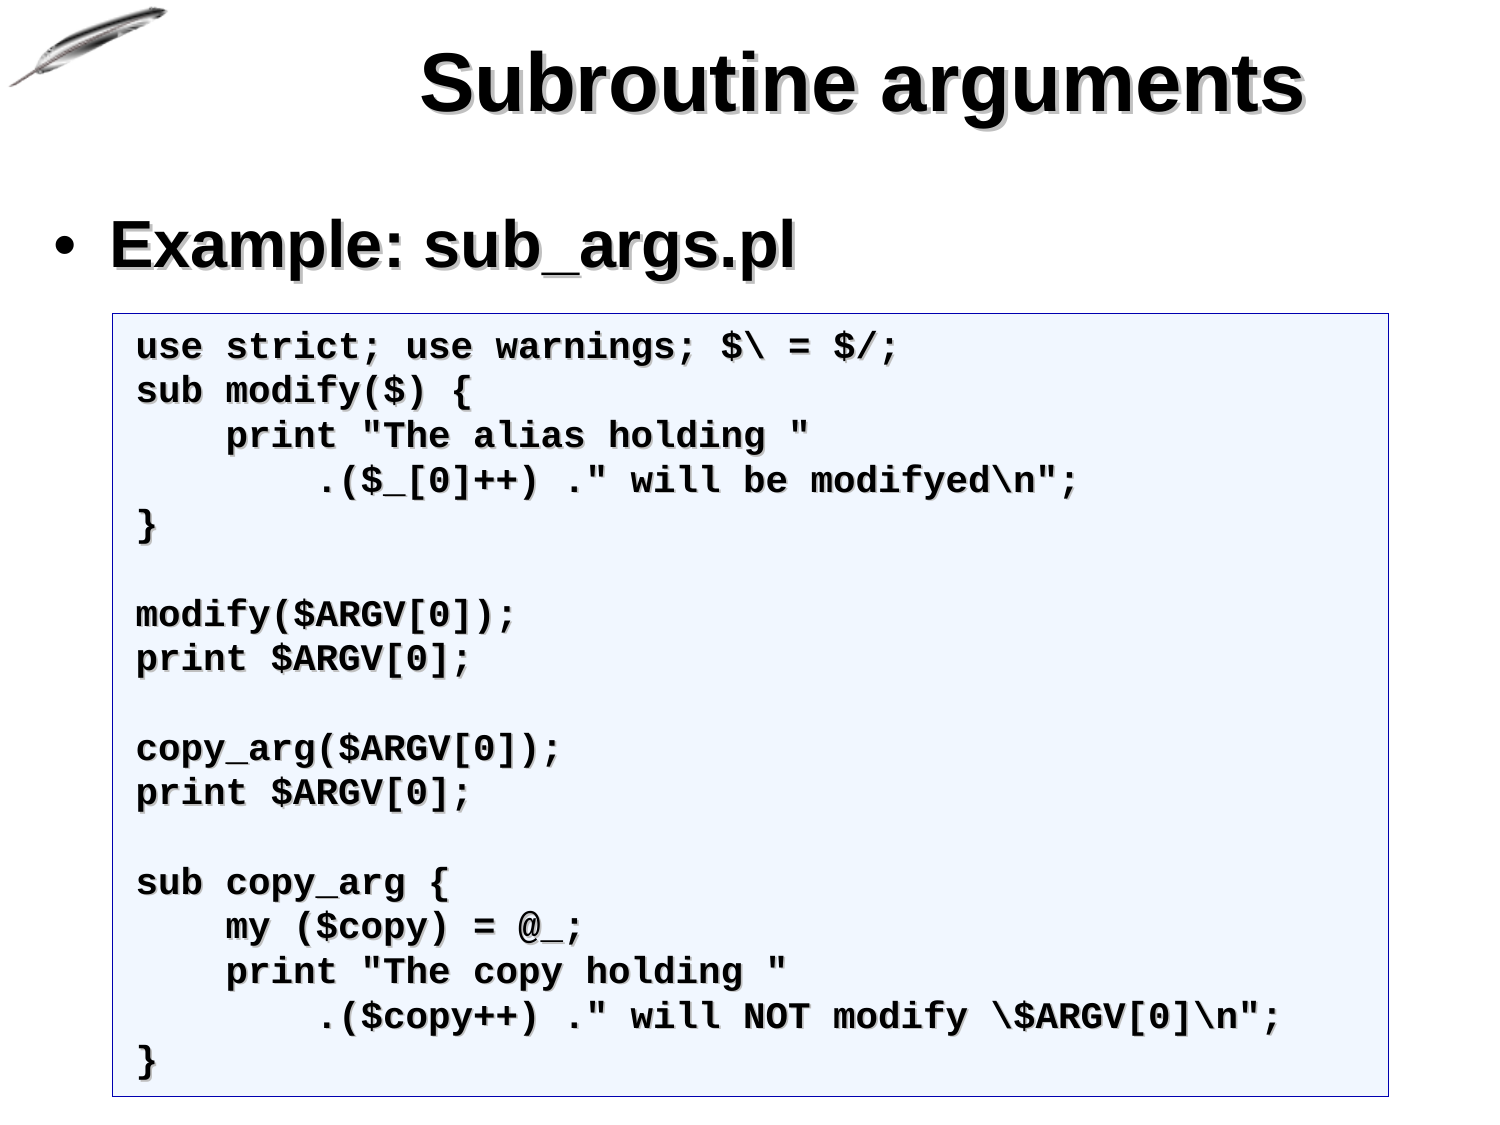

# Subroutine arguments
Example: sub_args.pl
use strict; use warnings; $\ = $/;
sub modify($) {
 print "The alias holding "
 .($_[0]++) ." will be modifyed\n";
}
modify($ARGV[0]);
print $ARGV[0];
copy_arg($ARGV[0]);
print $ARGV[0];
sub copy_arg {
 my ($copy) = @_;
 print "The copy holding "
 .($copy++) ." will NOT modify \$ARGV[0]\n";
}